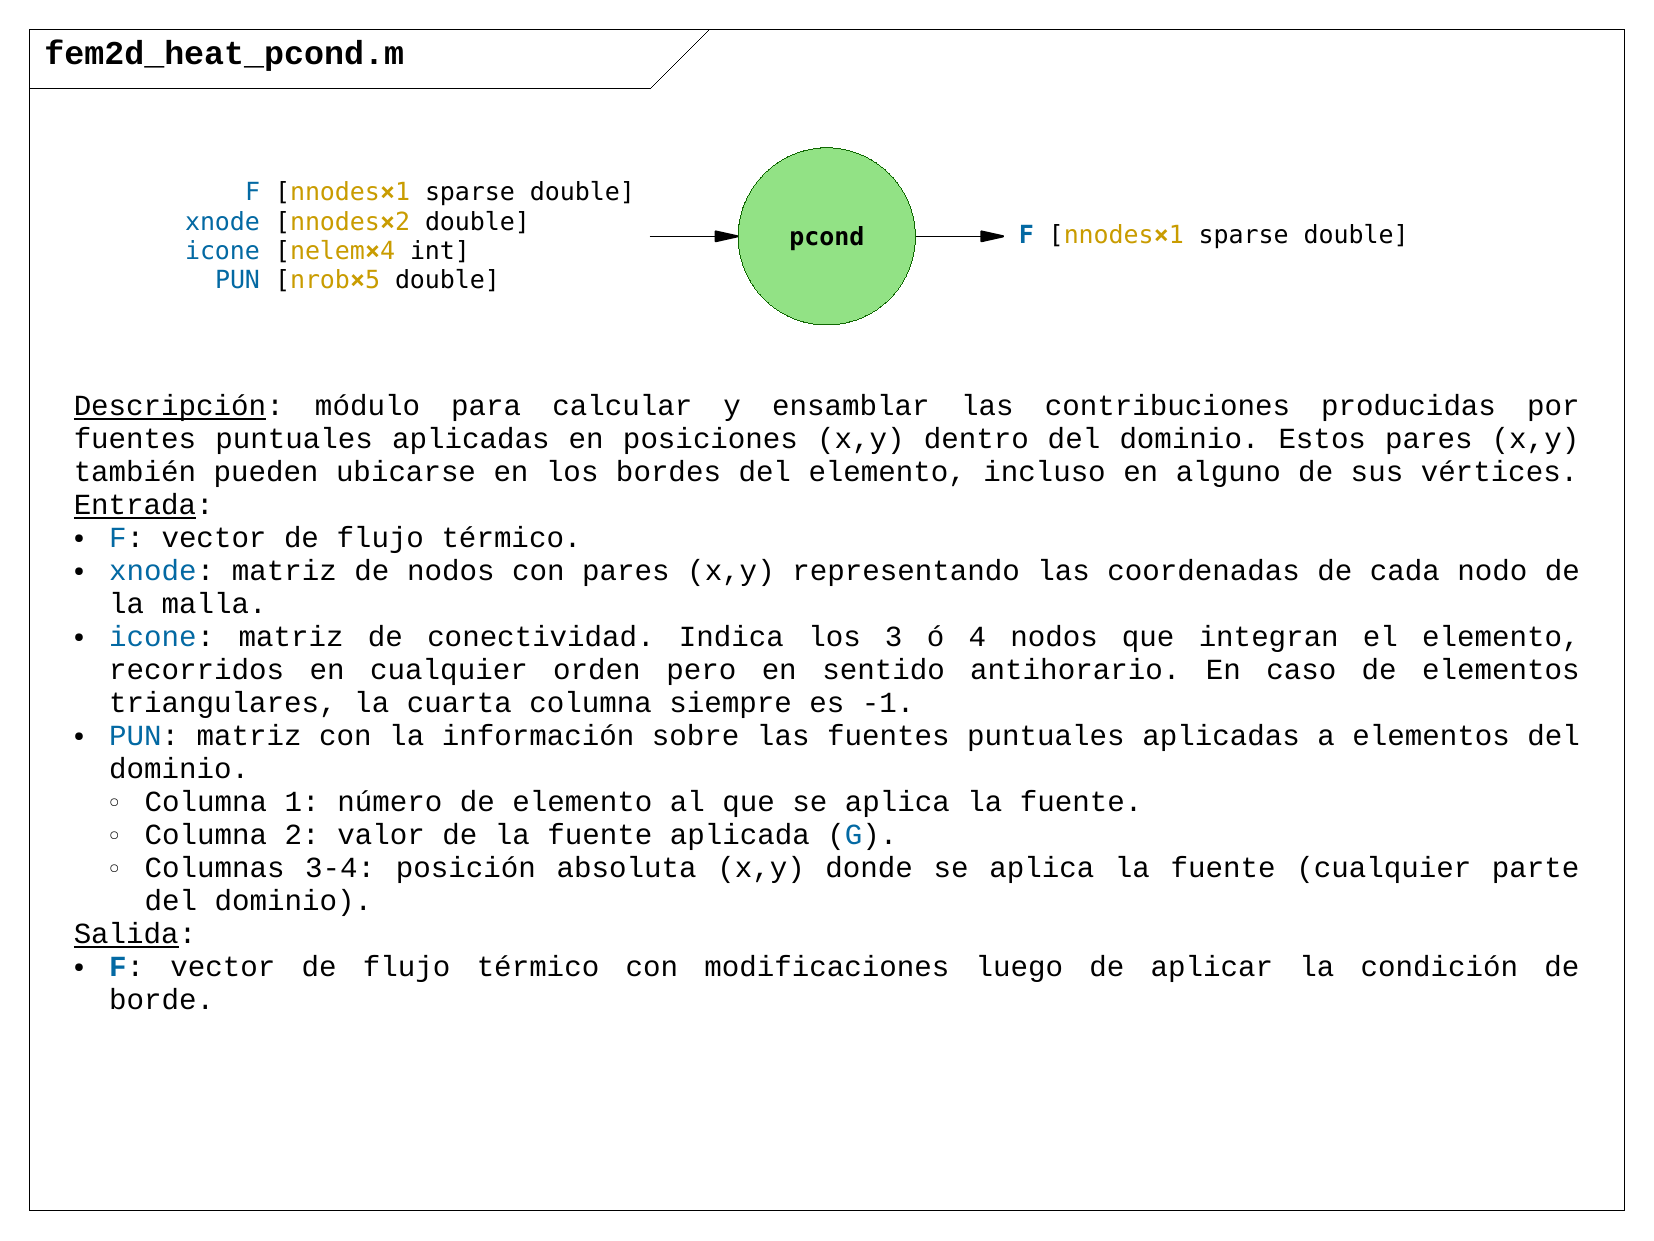

fem2d_heat_pcond.m
pcond
 F [nnodes×1 sparse double]
 xnode [nnodes×2 double]
icone [nelem×4 int]
PUN [nrob×5 double]
F [nnodes×1 sparse double]
Descripción: módulo para calcular y ensamblar las contribuciones producidas por fuentes puntuales aplicadas en posiciones (x,y) dentro del dominio. Estos pares (x,y) también pueden ubicarse en los bordes del elemento, incluso en alguno de sus vértices.
Entrada:
F: vector de flujo térmico.
xnode: matriz de nodos con pares (x,y) representando las coordenadas de cada nodo de la malla.
icone: matriz de conectividad. Indica los 3 ó 4 nodos que integran el elemento, recorridos en cualquier orden pero en sentido antihorario. En caso de elementos triangulares, la cuarta columna siempre es -1.
PUN: matriz con la información sobre las fuentes puntuales aplicadas a elementos del dominio.
Columna 1: número de elemento al que se aplica la fuente.
Columna 2: valor de la fuente aplicada (G).
Columnas 3-4: posición absoluta (x,y) donde se aplica la fuente (cualquier parte del dominio).
Salida:
F: vector de flujo térmico con modificaciones luego de aplicar la condición de borde.